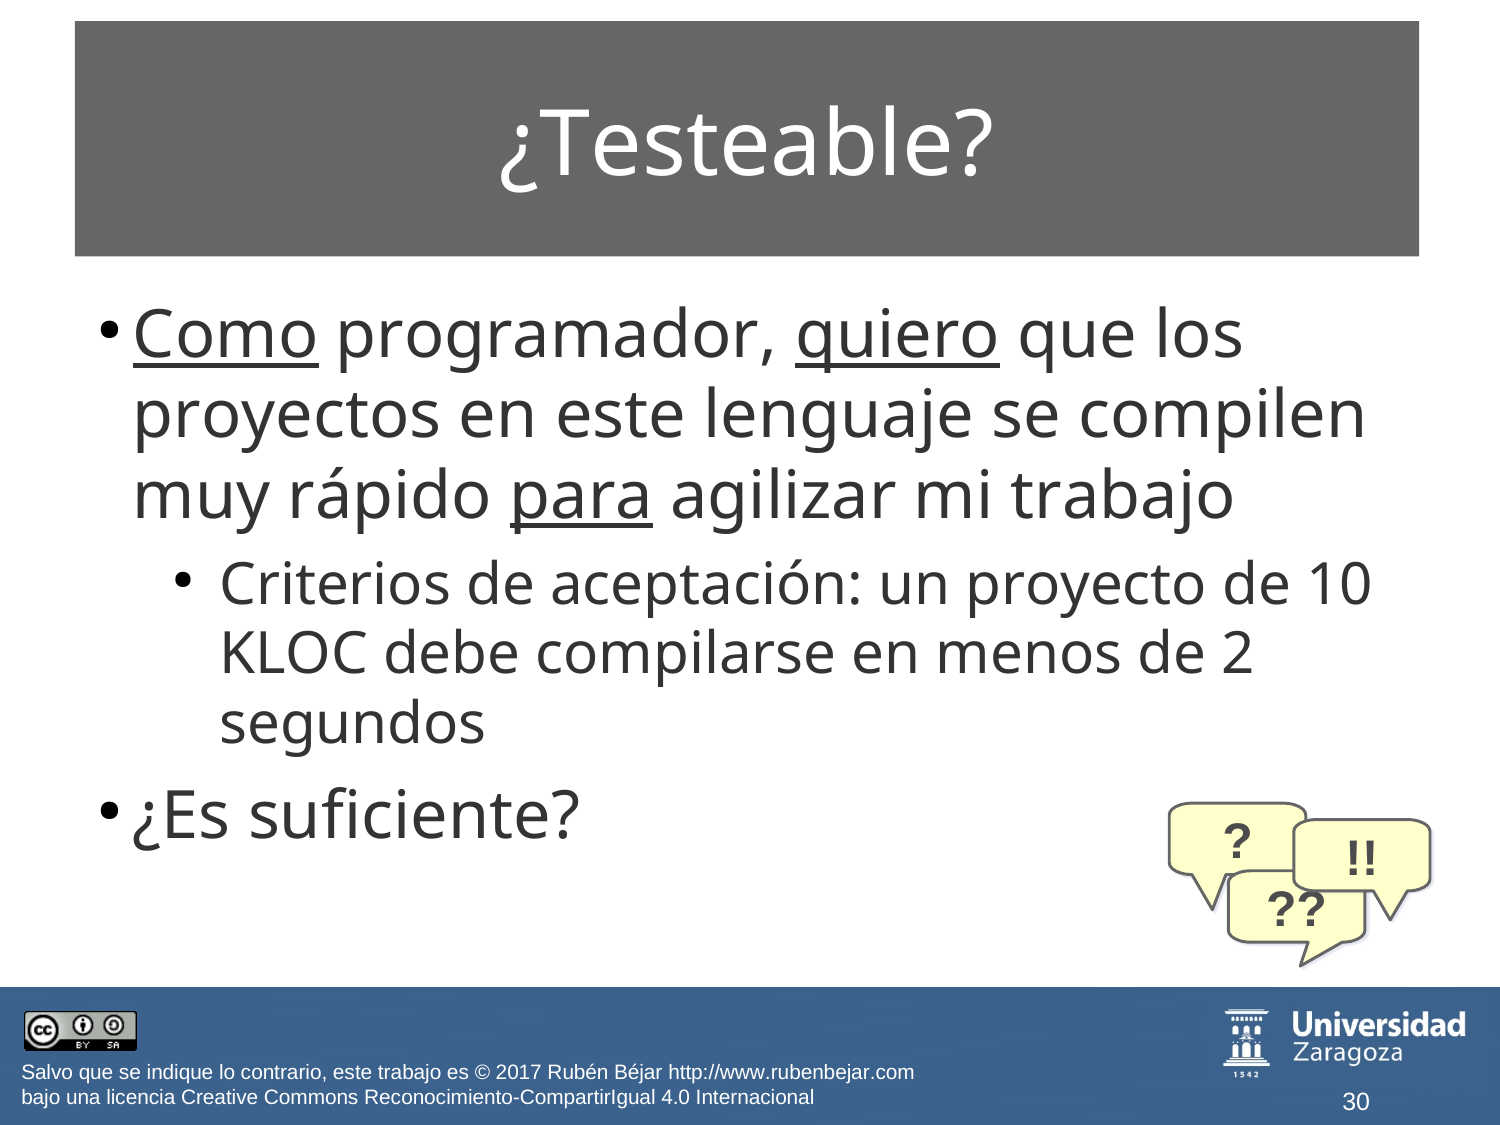

# ¿Testeable?
Como programador, quiero que los proyectos en este lenguaje se compilen muy rápido para agilizar mi trabajo
Criterios de aceptación: un proyecto de 10 KLOC debe compilarse en menos de 2 segundos
¿Es suficiente?
?
!!
??